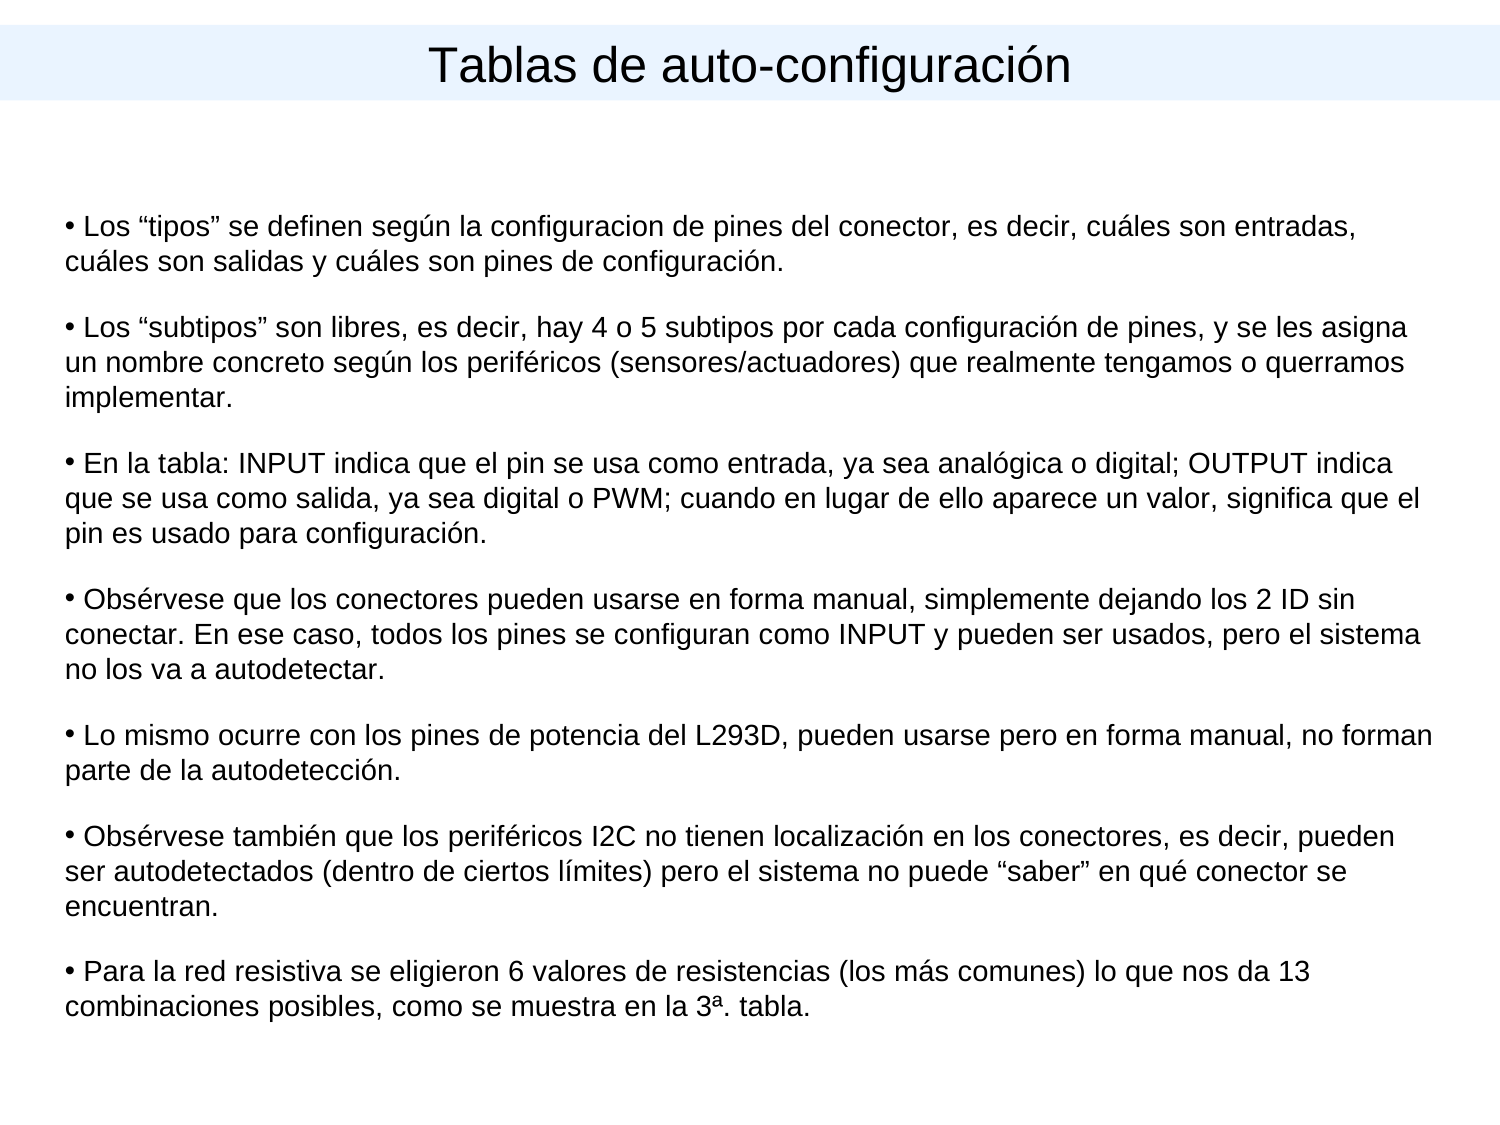

Tablas de auto-configuración
 Los “tipos” se definen según la configuracion de pines del conector, es decir, cuáles son entradas, cuáles son salidas y cuáles son pines de configuración.
 Los “subtipos” son libres, es decir, hay 4 o 5 subtipos por cada configuración de pines, y se les asigna un nombre concreto según los periféricos (sensores/actuadores) que realmente tengamos o querramos implementar.
 En la tabla: INPUT indica que el pin se usa como entrada, ya sea analógica o digital; OUTPUT indica que se usa como salida, ya sea digital o PWM; cuando en lugar de ello aparece un valor, significa que el pin es usado para configuración.
 Obsérvese que los conectores pueden usarse en forma manual, simplemente dejando los 2 ID sin conectar. En ese caso, todos los pines se configuran como INPUT y pueden ser usados, pero el sistema no los va a autodetectar.
 Lo mismo ocurre con los pines de potencia del L293D, pueden usarse pero en forma manual, no forman parte de la autodetección.
 Obsérvese también que los periféricos I2C no tienen localización en los conectores, es decir, pueden ser autodetectados (dentro de ciertos límites) pero el sistema no puede “saber” en qué conector se encuentran.
 Para la red resistiva se eligieron 6 valores de resistencias (los más comunes) lo que nos da 13 combinaciones posibles, como se muestra en la 3ª. tabla.